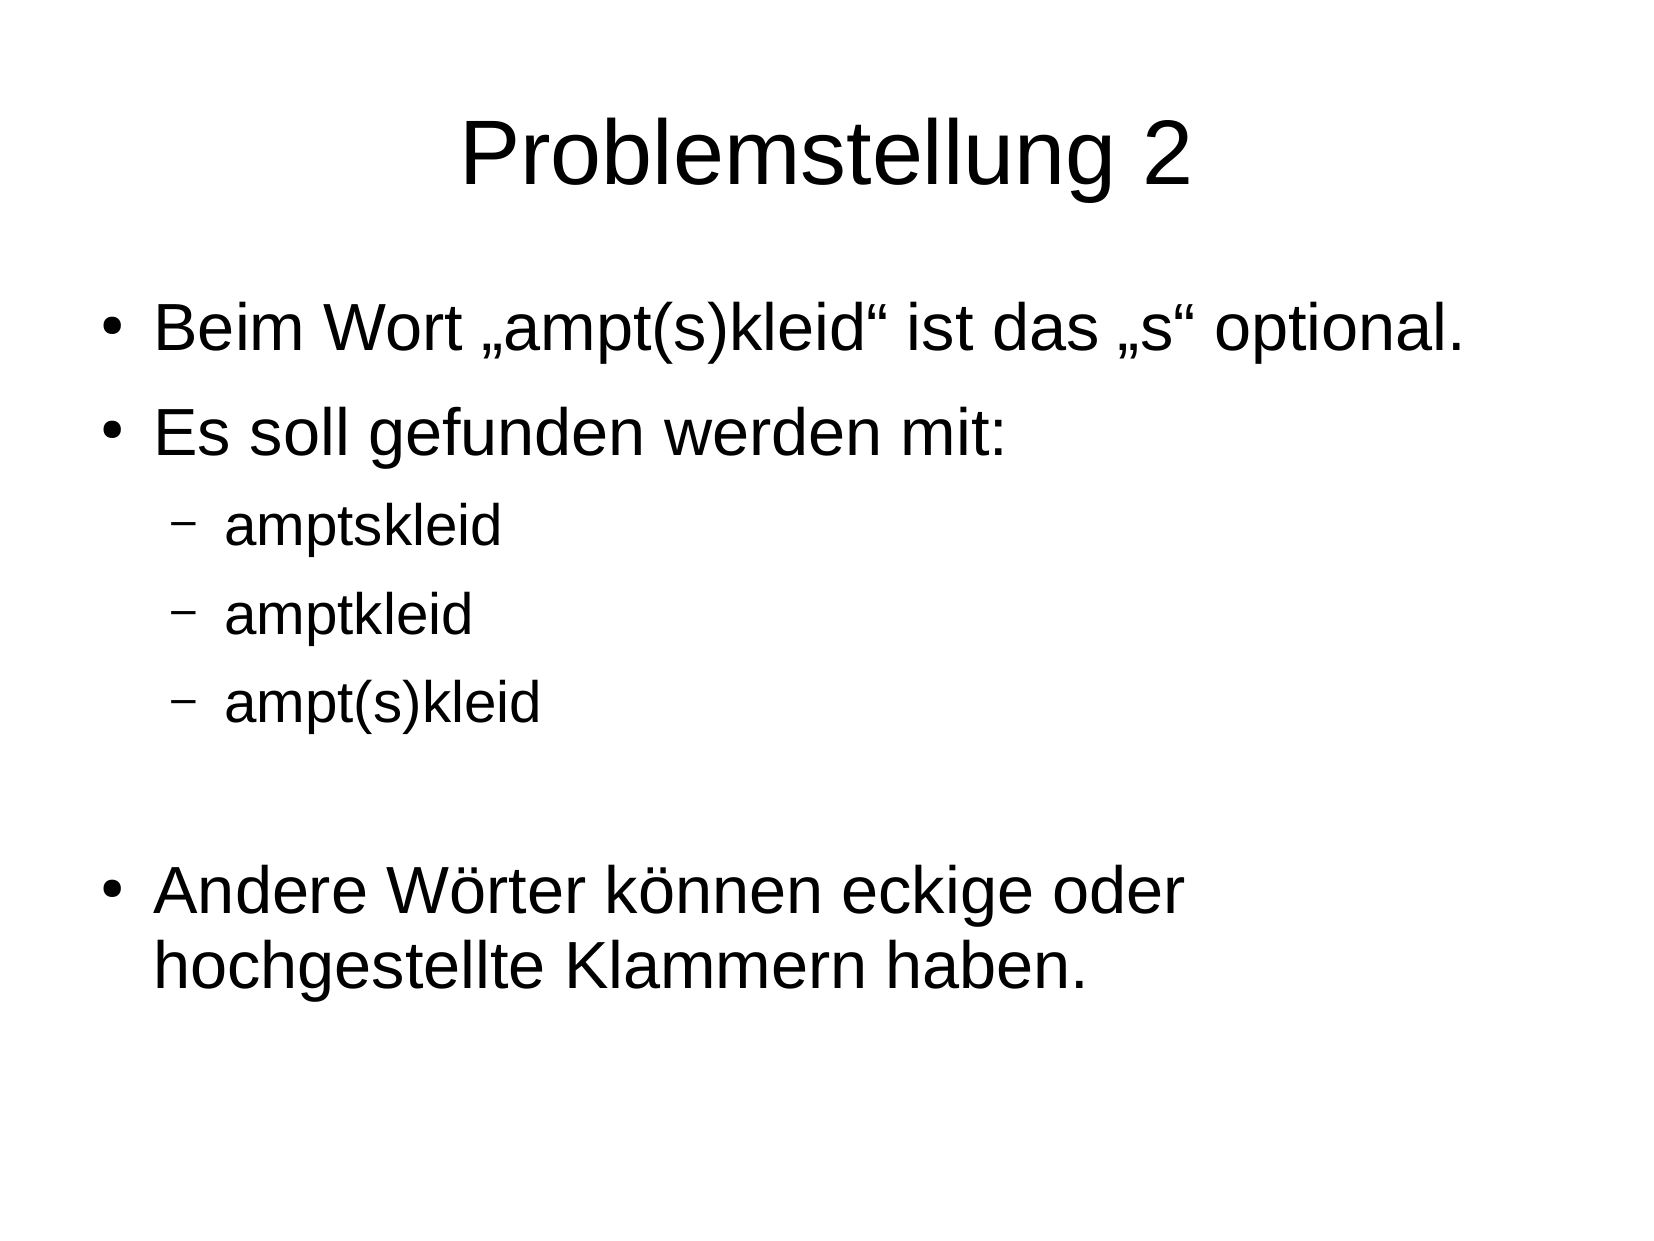

# Problemstellung 2
Beim Wort „ampt(s)kleid“ ist das „s“ optional.
Es soll gefunden werden mit:
amptskleid
amptkleid
ampt(s)kleid
Andere Wörter können eckige oder hochgestellte Klammern haben.